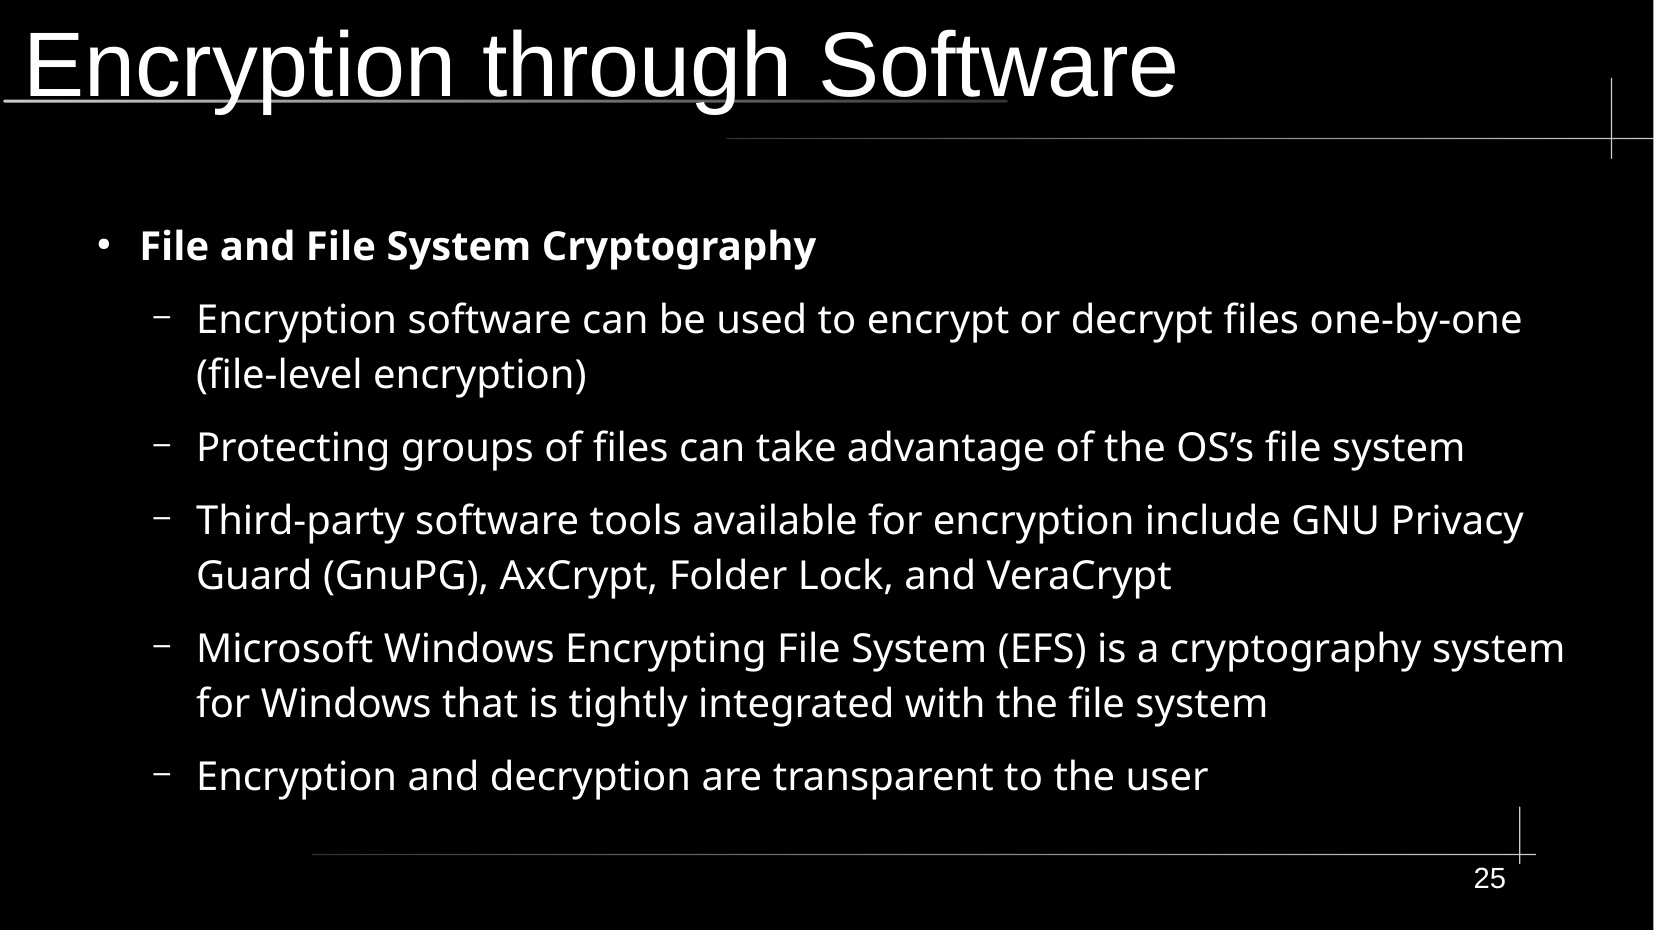

# Encryption through Software
File and File System Cryptography
Encryption software can be used to encrypt or decrypt files one-by-one (file-level encryption)
Protecting groups of files can take advantage of the OS’s file system
Third-party software tools available for encryption include GNU Privacy Guard (GnuPG), AxCrypt, Folder Lock, and VeraCrypt
Microsoft Windows Encrypting File System (EFS) is a cryptography system for Windows that is tightly integrated with the file system
Encryption and decryption are transparent to the user
25